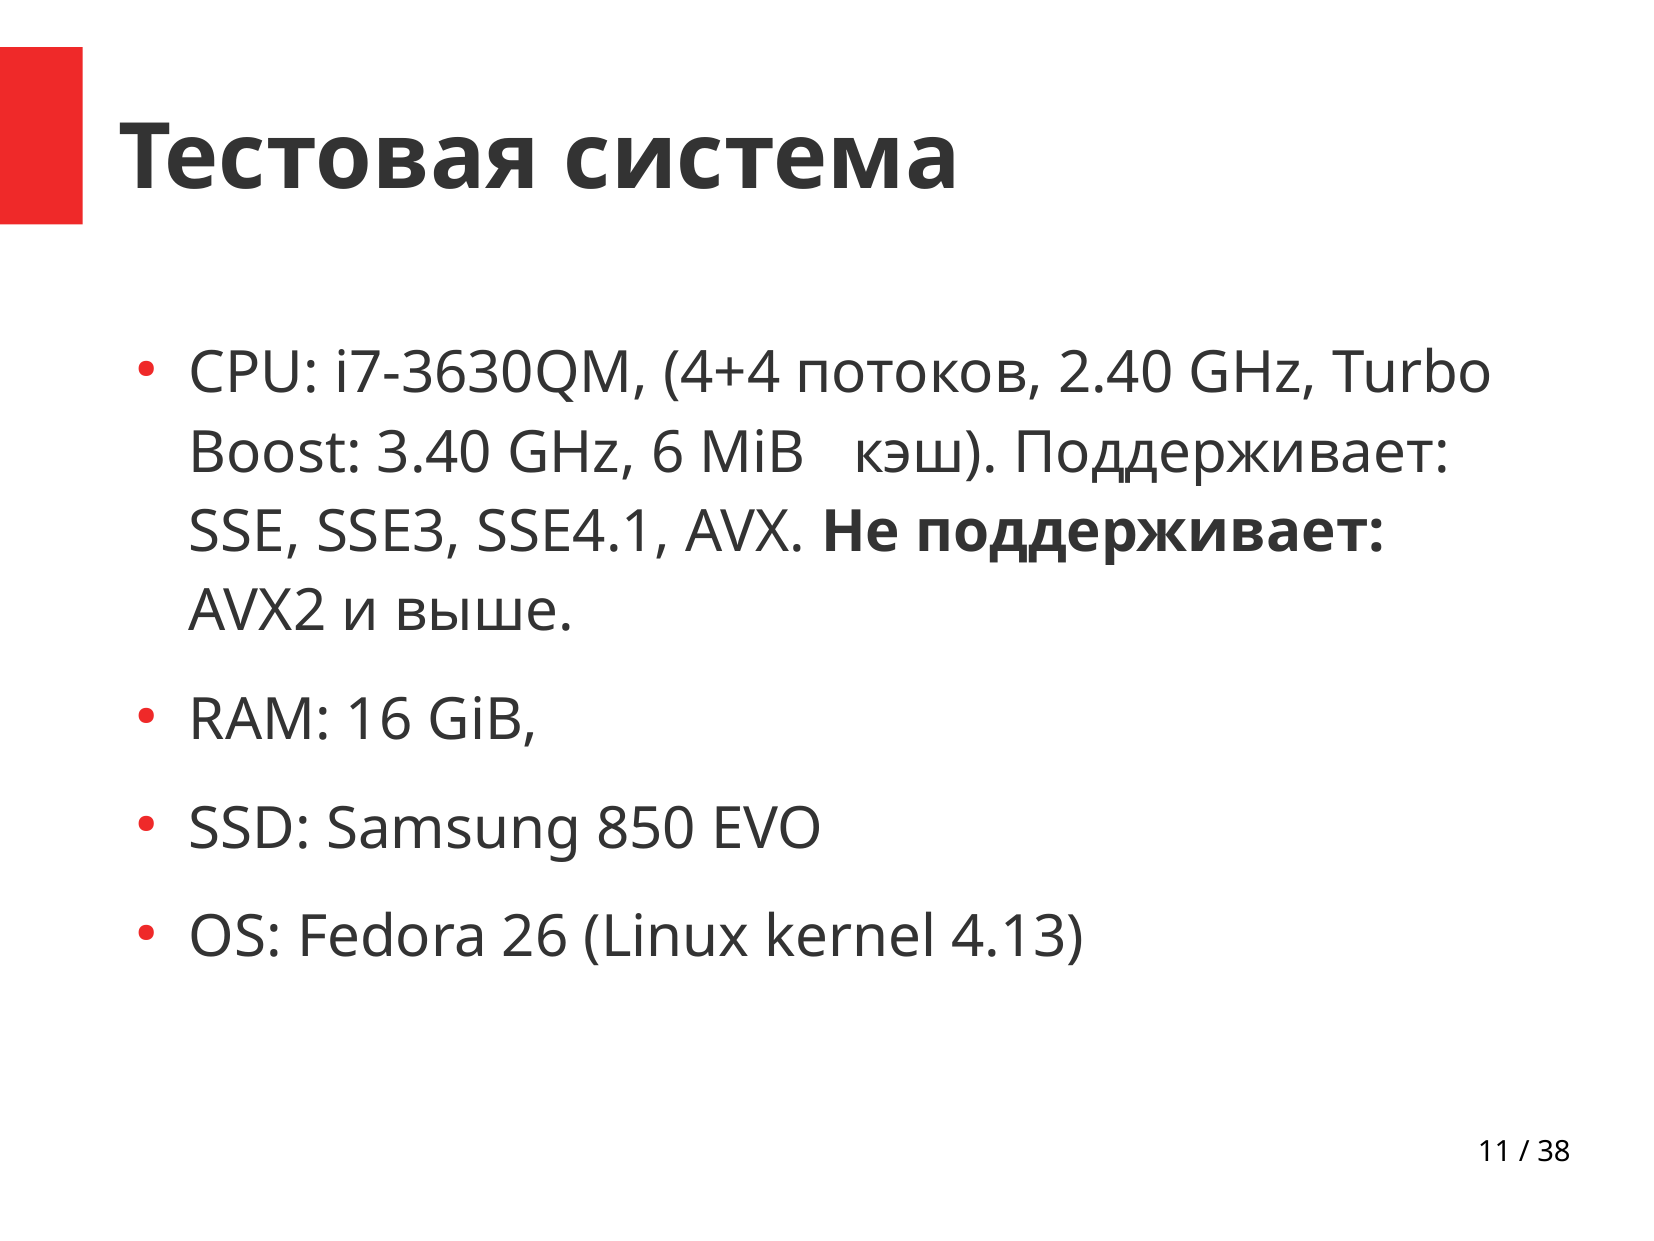

# Тестовая система
CPU: i7-3630QM, (4+4 потоков, 2.40 GHz, Turbo Boost: 3.40 GHz, 6 MiB 	кэш). Поддерживает: SSE, SSE3, SSE4.1, AVX. Не поддерживает: AVX2 и выше.
RAM: 16 GiB,
SSD: Samsung 850 EVO
OS: Fedora 26 (Linux kernel 4.13)
11